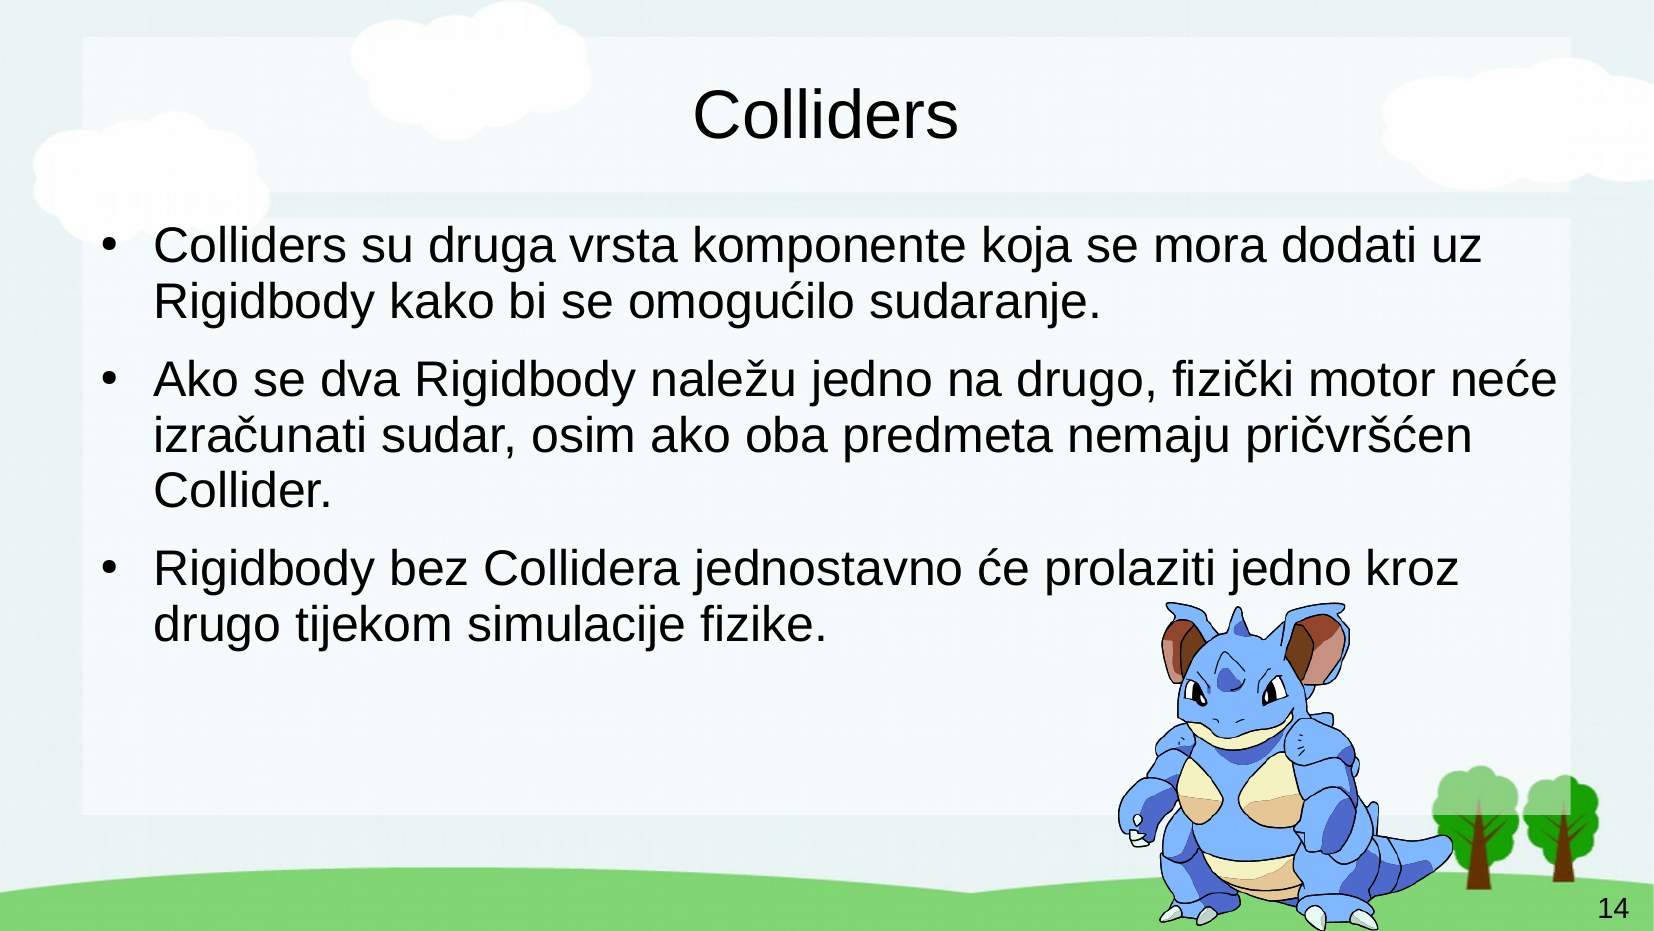

# Colliders
Colliders su druga vrsta komponente koja se mora dodati uz Rigidbody kako bi se omogućilo sudaranje.
Ako se dva Rigidbody naležu jedno na drugo, fizički motor neće izračunati sudar, osim ako oba predmeta nemaju pričvršćen Collider.
Rigidbody bez Collidera jednostavno će prolaziti jedno kroz drugo tijekom simulacije fizike.
14